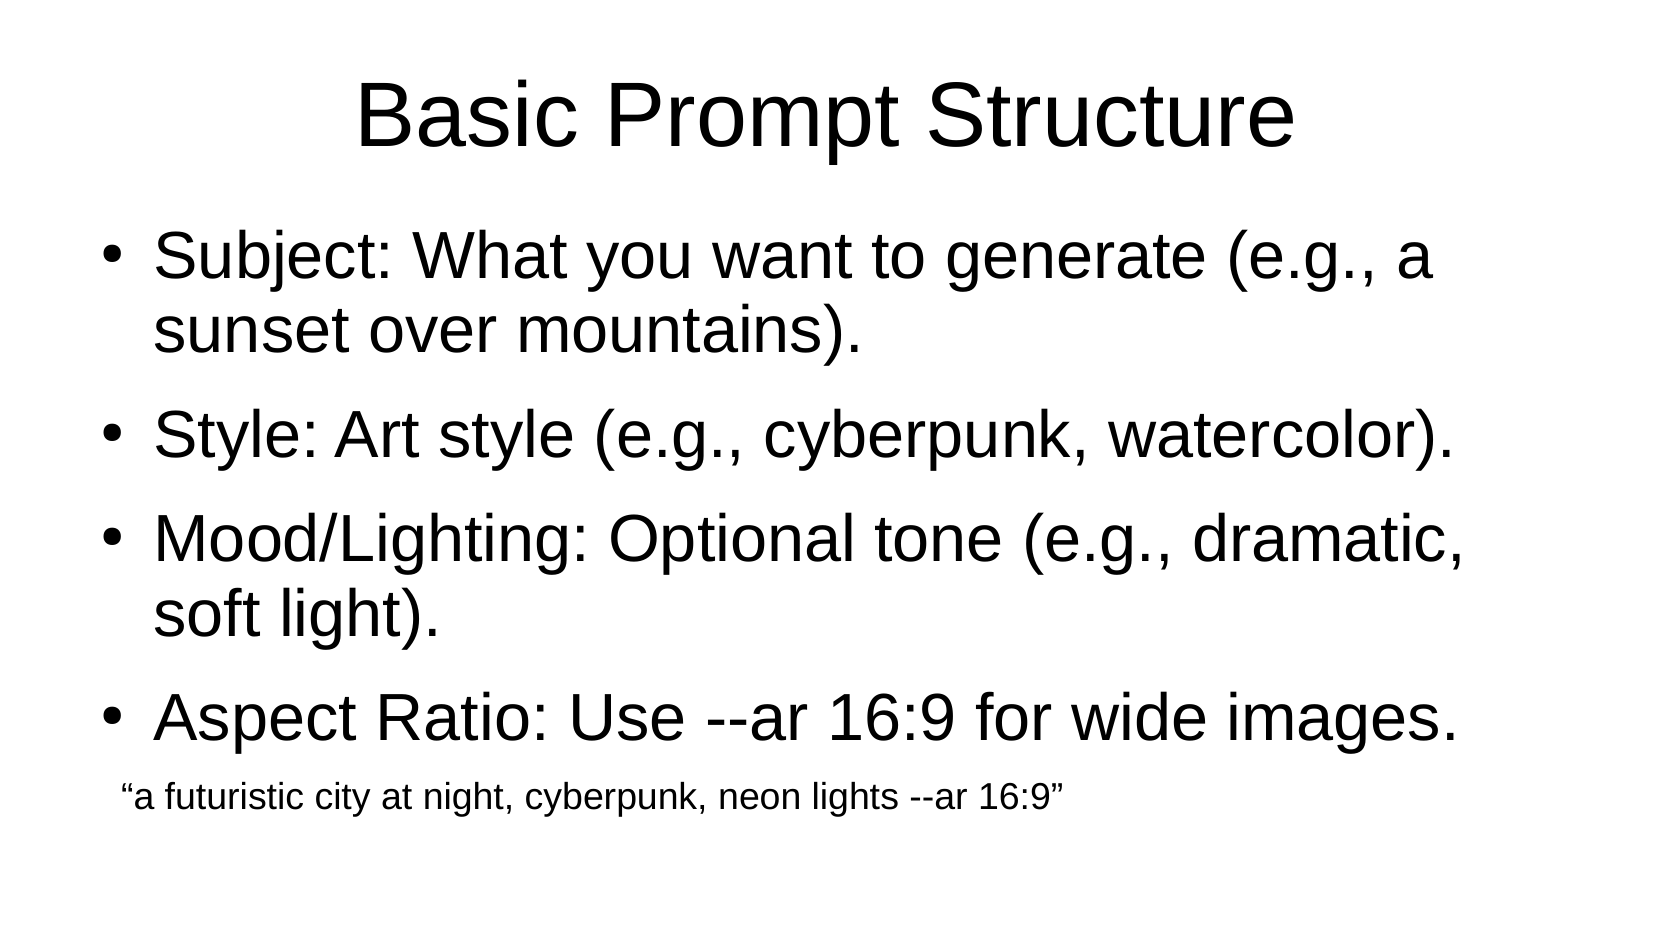

# Basic Prompt Structure
Subject: What you want to generate (e.g., a sunset over mountains).
Style: Art style (e.g., cyberpunk, watercolor).
Mood/Lighting: Optional tone (e.g., dramatic, soft light).
Aspect Ratio: Use --ar 16:9 for wide images.
“a futuristic city at night, cyberpunk, neon lights --ar 16:9”